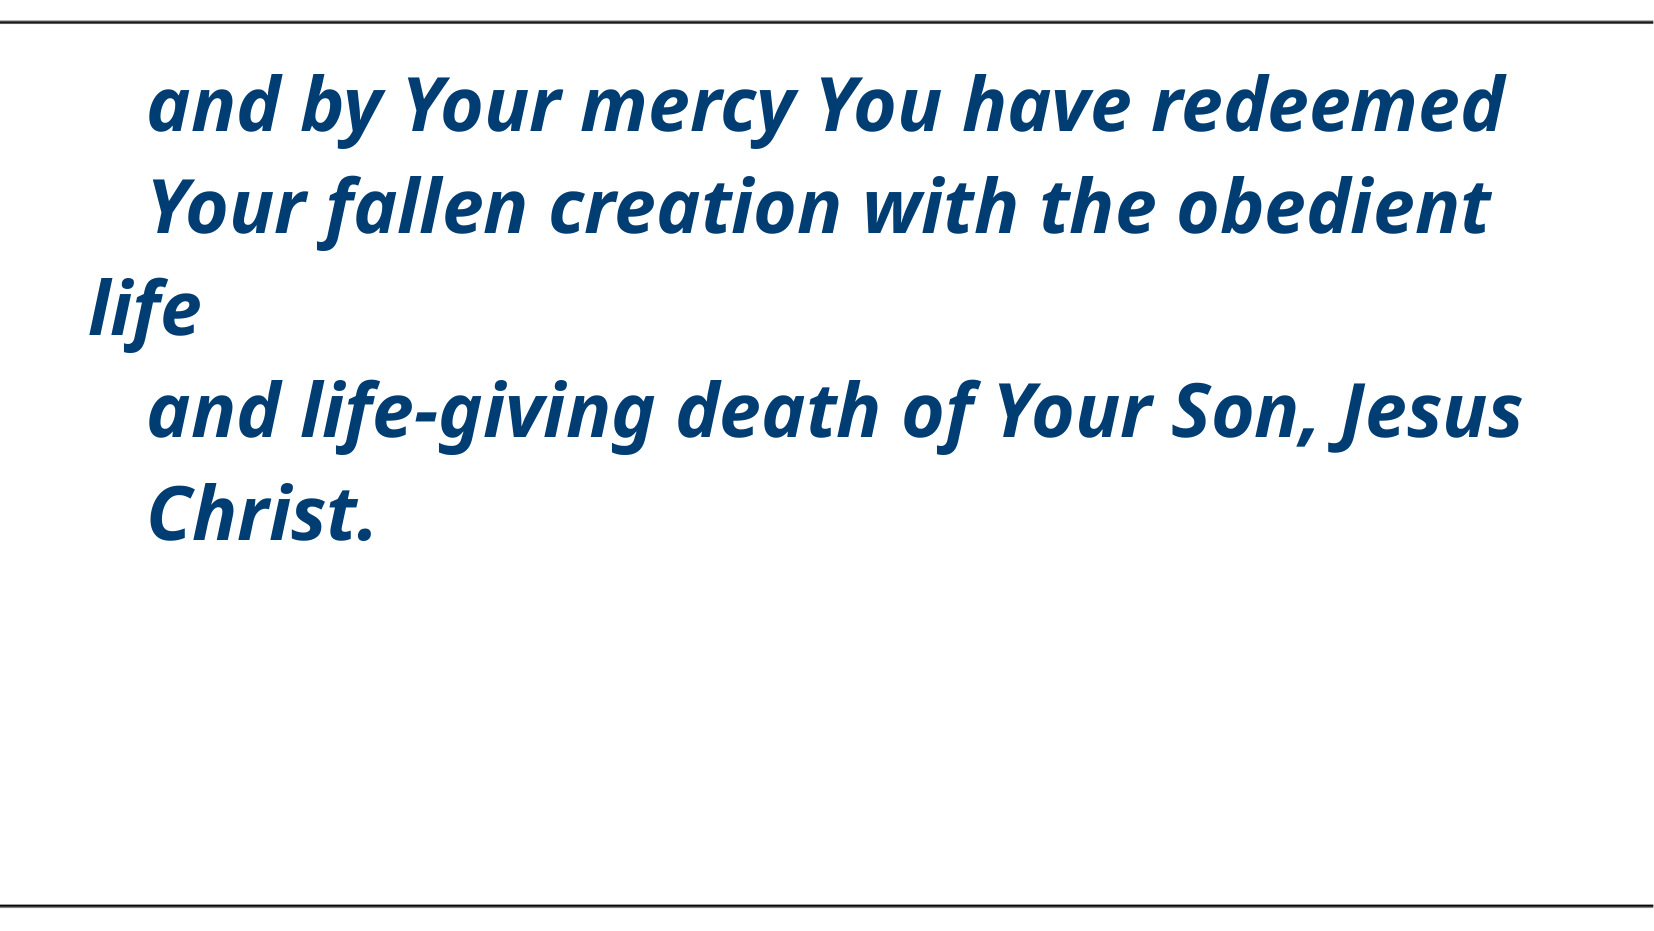

and by Your mercy You have redeemed
 Your fallen creation with the obedient life
 and life-giving death of Your Son, Jesus
 Christ.